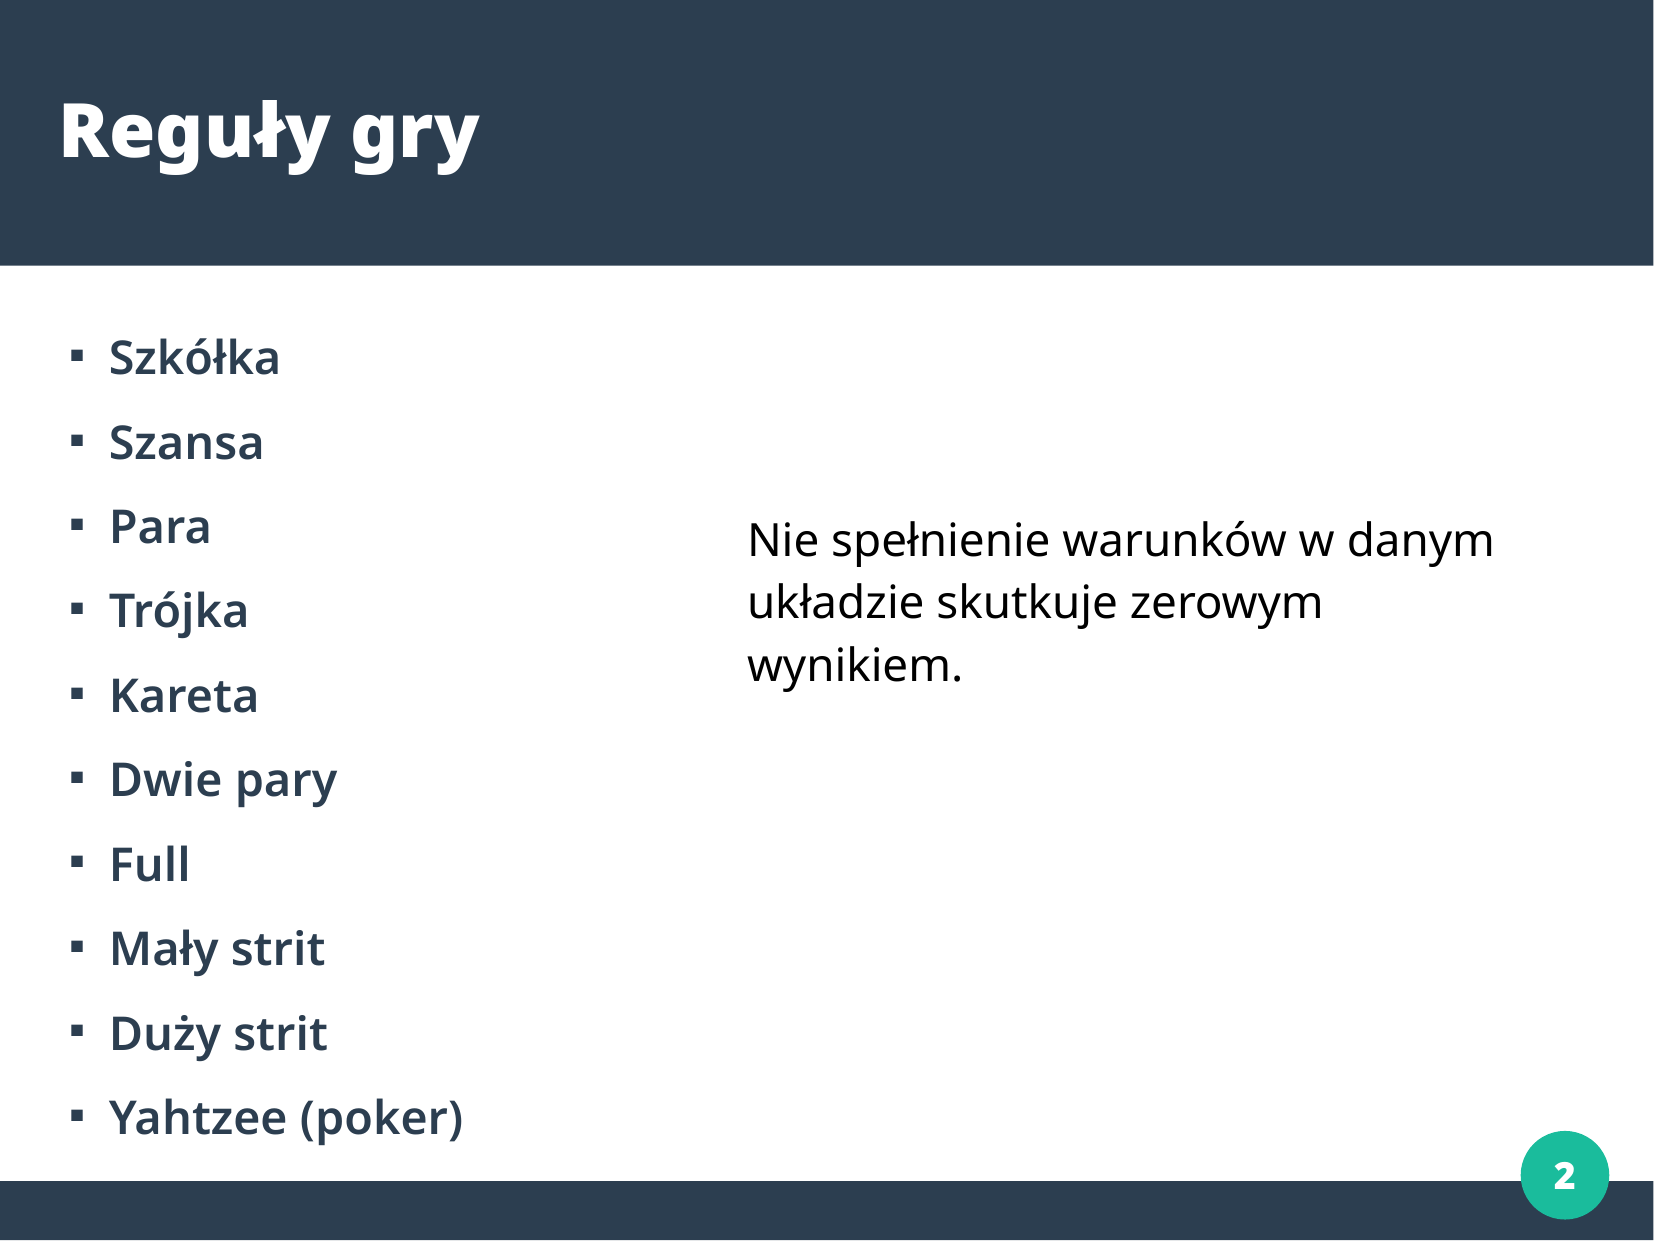

# Reguły gry
Szkółka
Szansa
Para
Trójka
Kareta
Dwie pary
Full
Mały strit
Duży strit
Yahtzee (poker)
Nie spełnienie warunków w danym układzie skutkuje zerowym wynikiem.
2